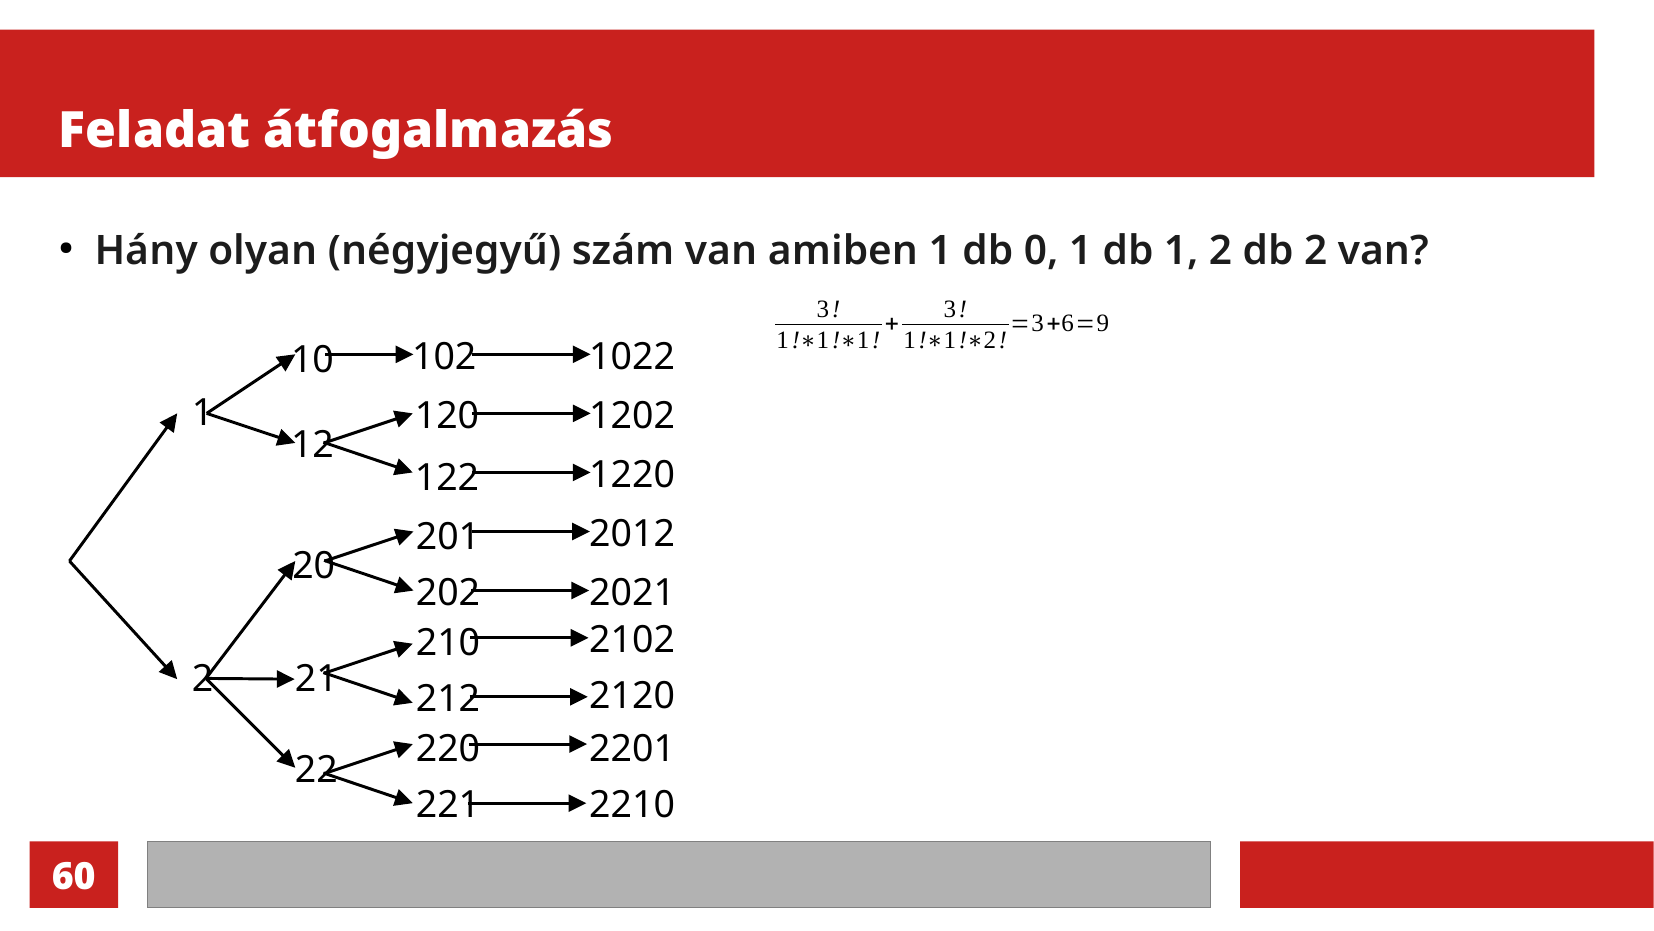

# Feladat átfogalmazás
Hány olyan (négyjegyű) szám van amiben 1 db 0, 1 db 1, 2 db 2 van?
102
1022
10
1
120
1202
12
1220
122
2012
201
20
202
2021
2102
210
2
21
2120
212
220
2201
22
221
2210
60